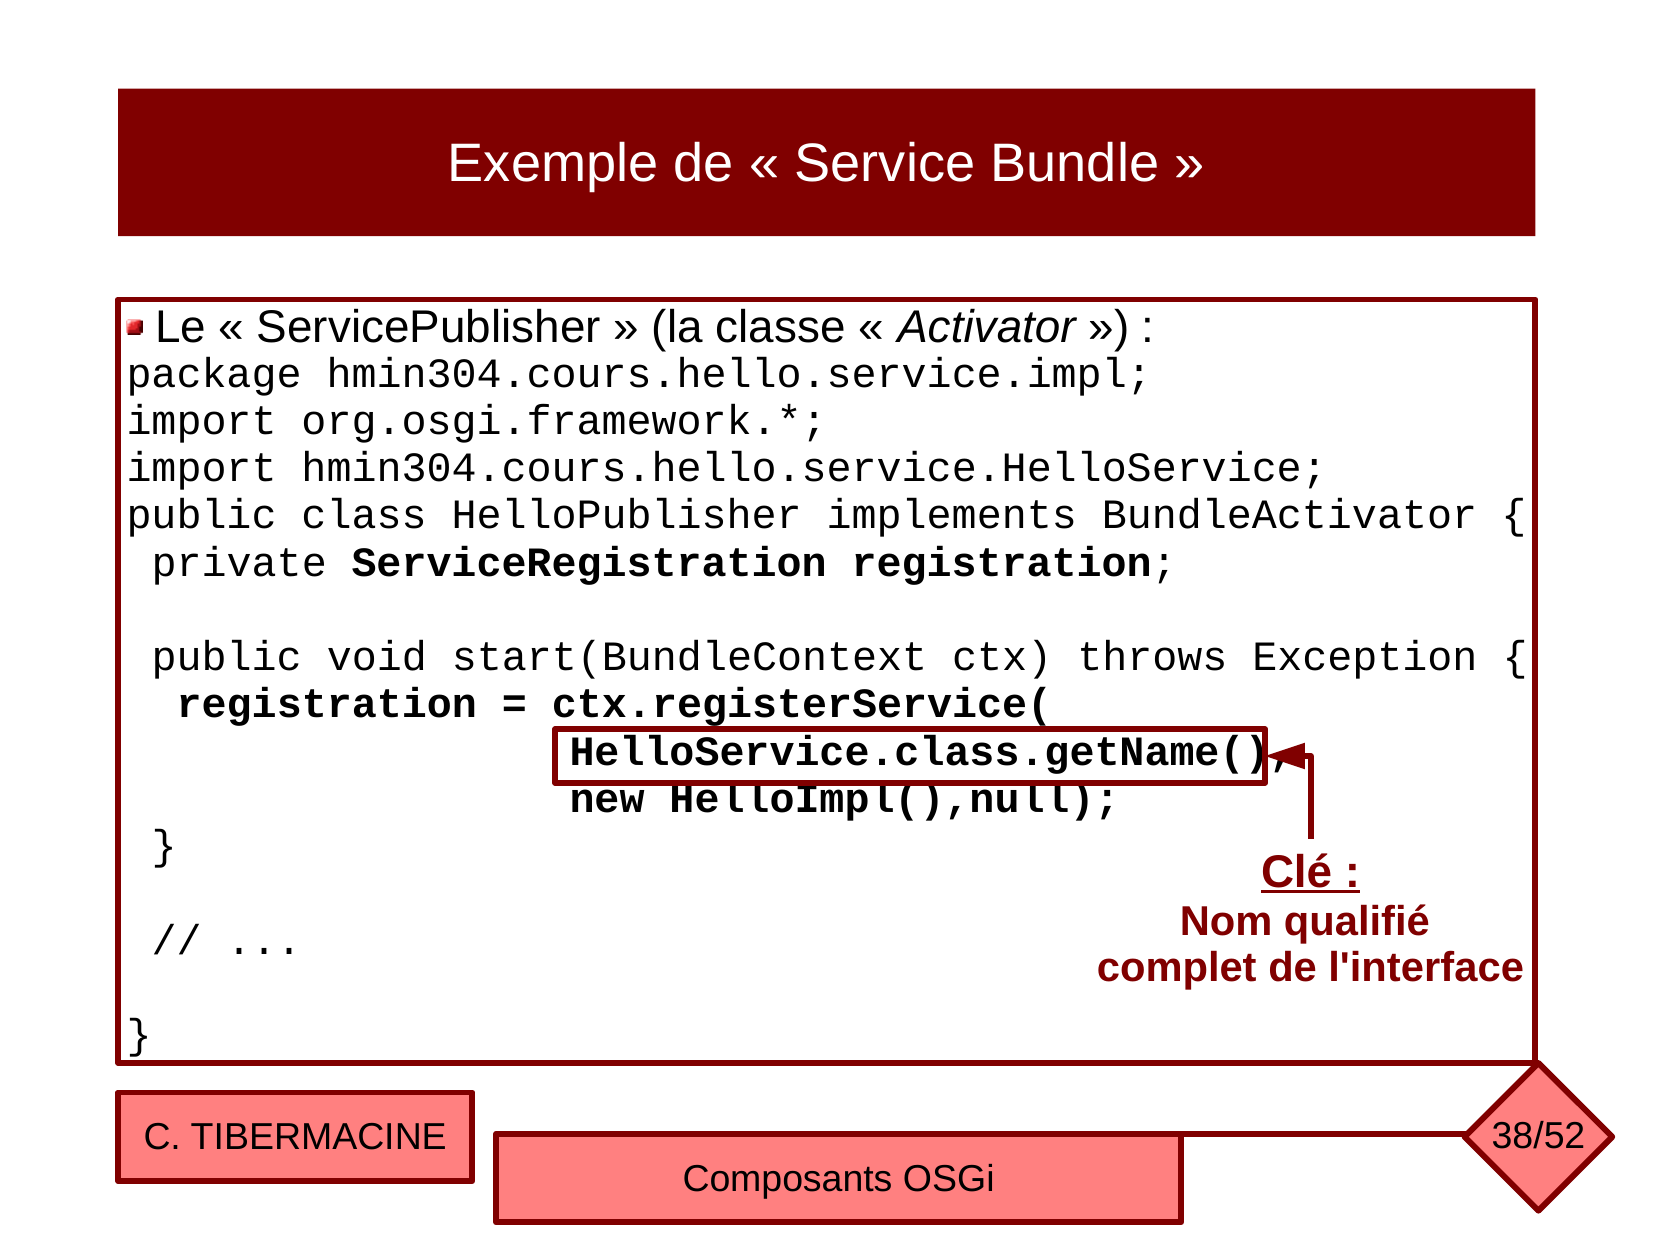

Exemple de « Service Bundle »
 Le « ServicePublisher » (la classe « Activator ») :
package hmin304.cours.hello.service.impl;
import org.osgi.framework.*;
import hmin304.cours.hello.service.HelloService;
public class HelloPublisher implements BundleActivator {
 private ServiceRegistration registration;
 public void start(BundleContext ctx) throws Exception {
 registration = ctx.registerService(
						HelloService.class.getName(),
						new HelloImpl(),null);
 }
 // ...
}
Clé :
Nom qualifié
complet de l'interface
C. TIBERMACINE
Composants OSGi